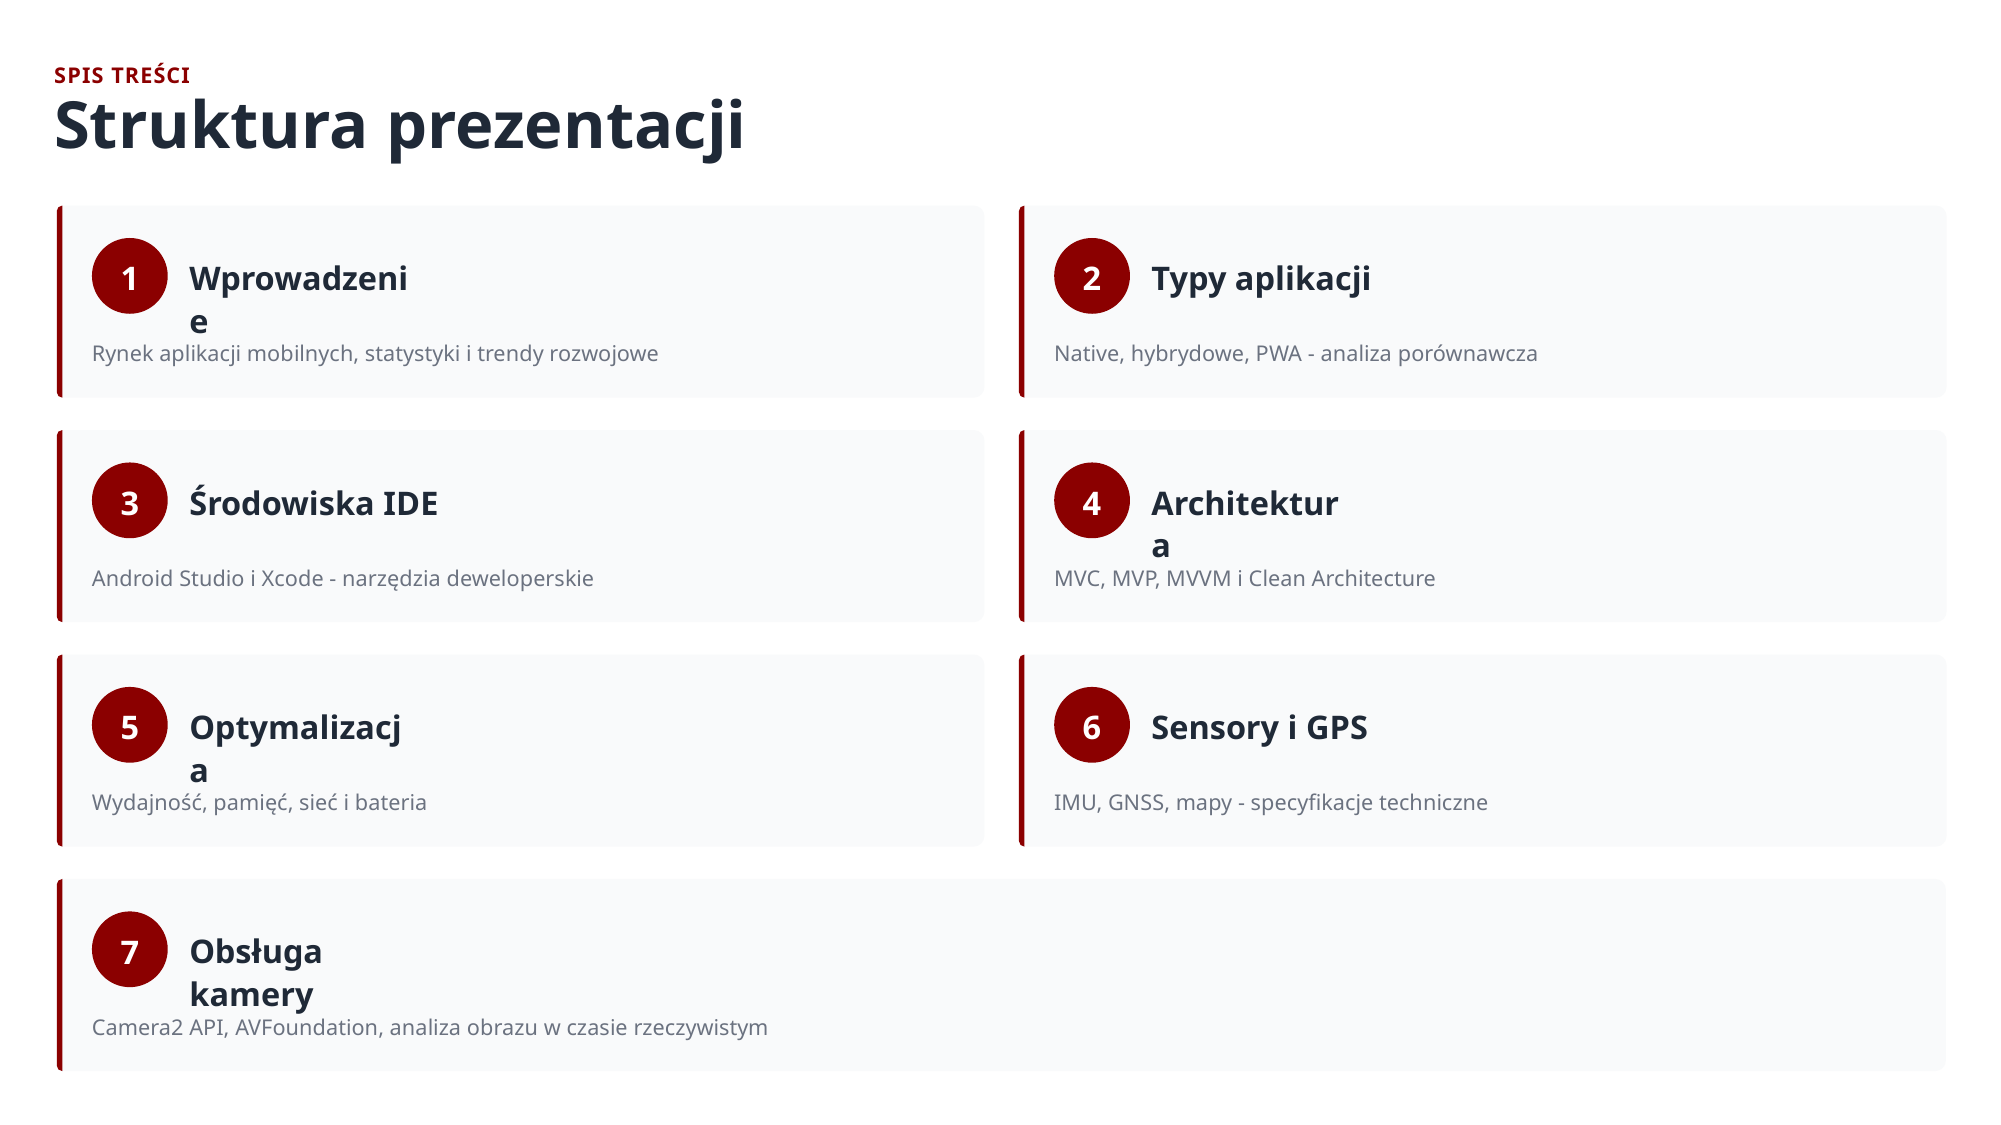

SPIS TREŚCI
Struktura prezentacji
1
2
Wprowadzenie
Typy aplikacji
Rynek aplikacji mobilnych, statystyki i trendy rozwojowe
Native, hybrydowe, PWA - analiza porównawcza
3
4
Środowiska IDE
Architektura
Android Studio i Xcode - narzędzia deweloperskie
MVC, MVP, MVVM i Clean Architecture
5
6
Optymalizacja
Sensory i GPS
Wydajność, pamięć, sieć i bateria
IMU, GNSS, mapy - specyfikacje techniczne
7
Obsługa kamery
Camera2 API, AVFoundation, analiza obrazu w czasie rzeczywistym